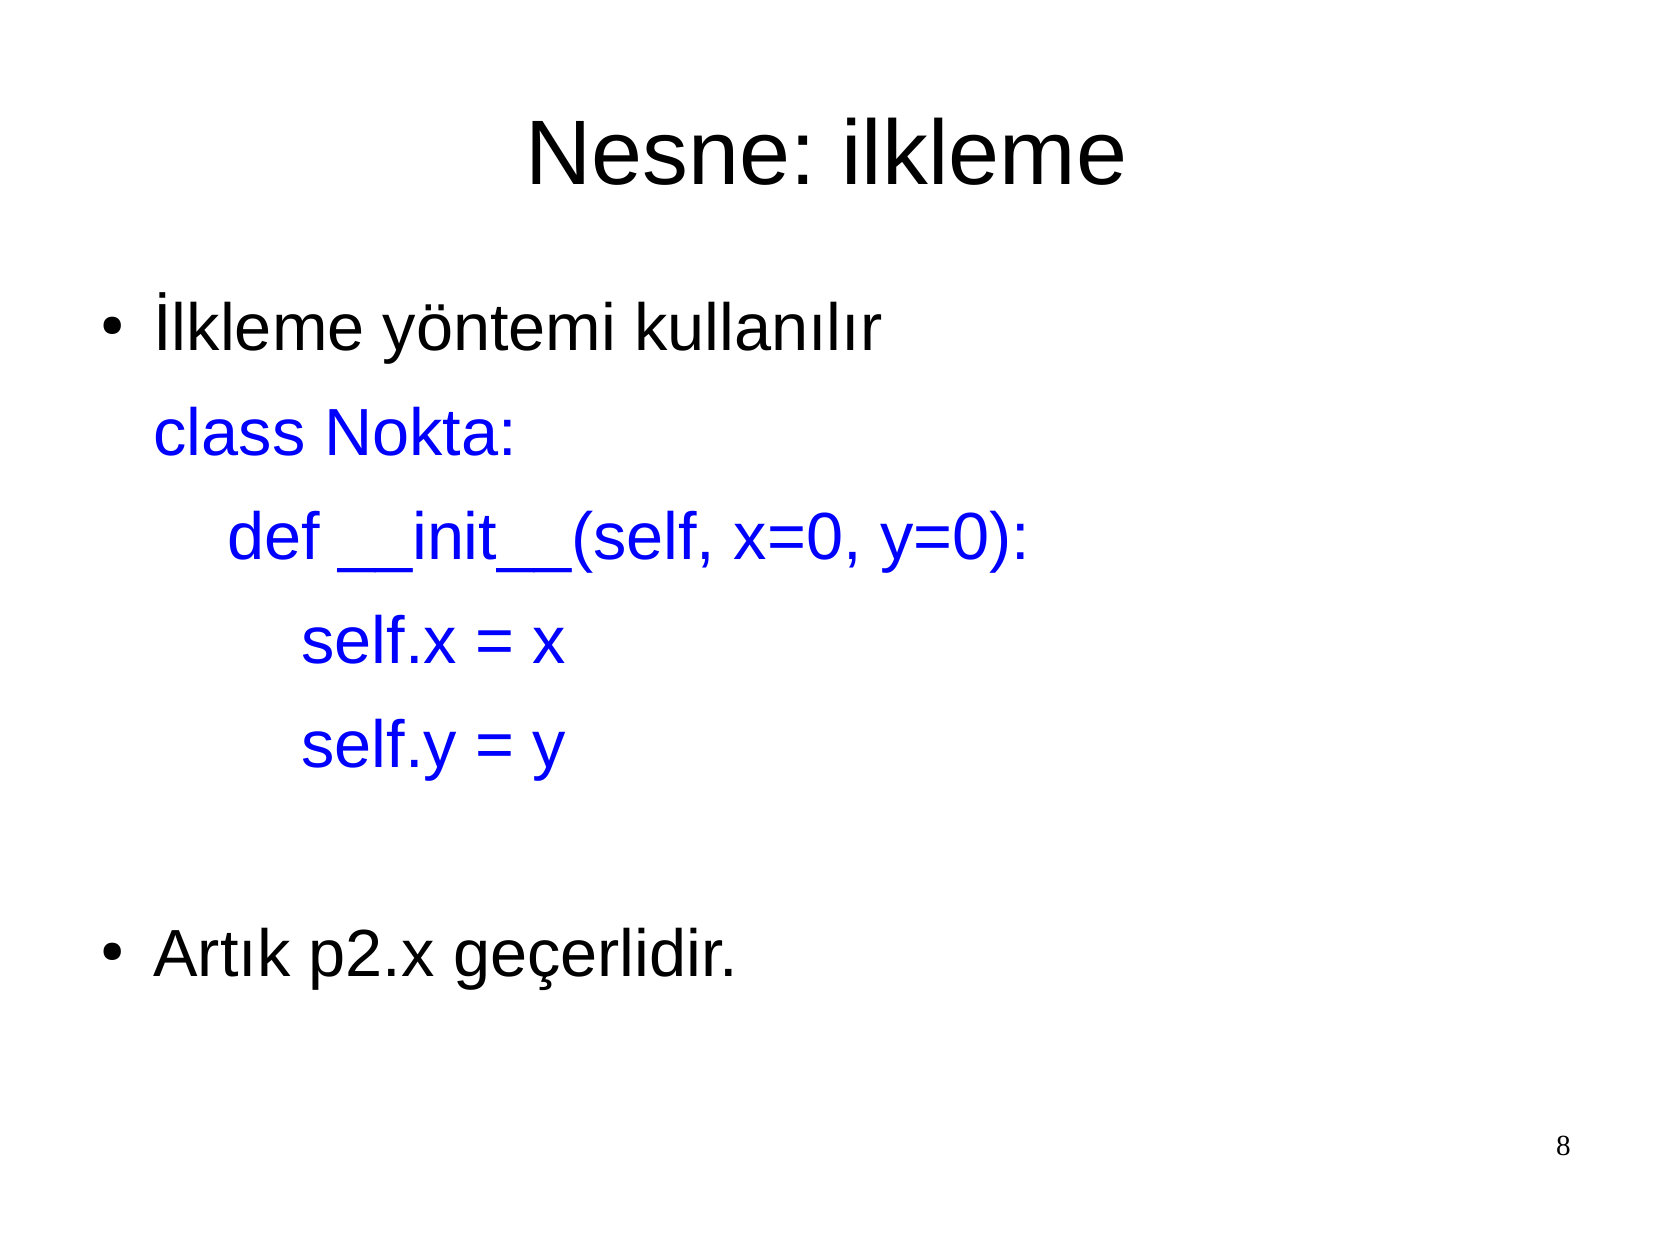

# Nesne: ilkleme
İlkleme yöntemi kullanılır
class Nokta:
 def __init__(self, x=0, y=0):
 self.x = x
 self.y = y
Artık p2.x geçerlidir.
8